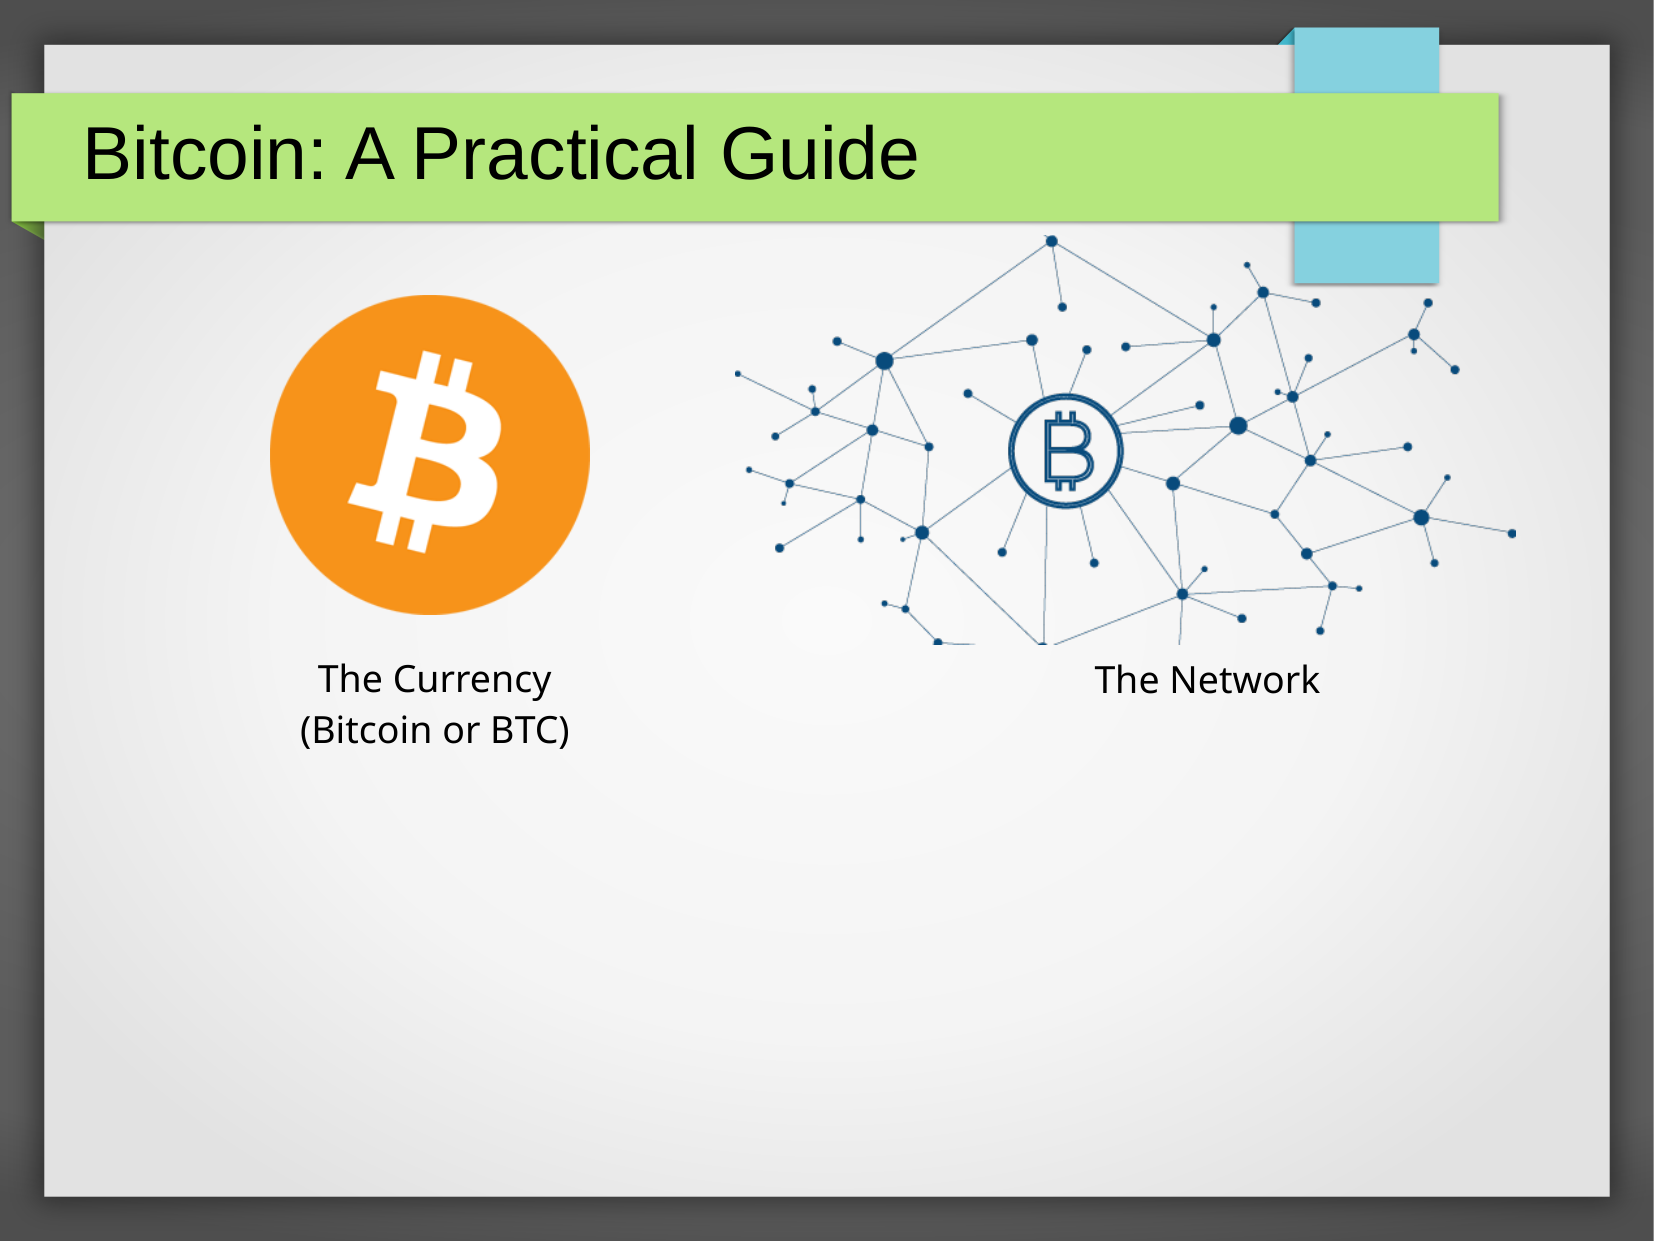

# Bitcoin: A Practical Guide
The Currency
(Bitcoin or BTC)
The Network